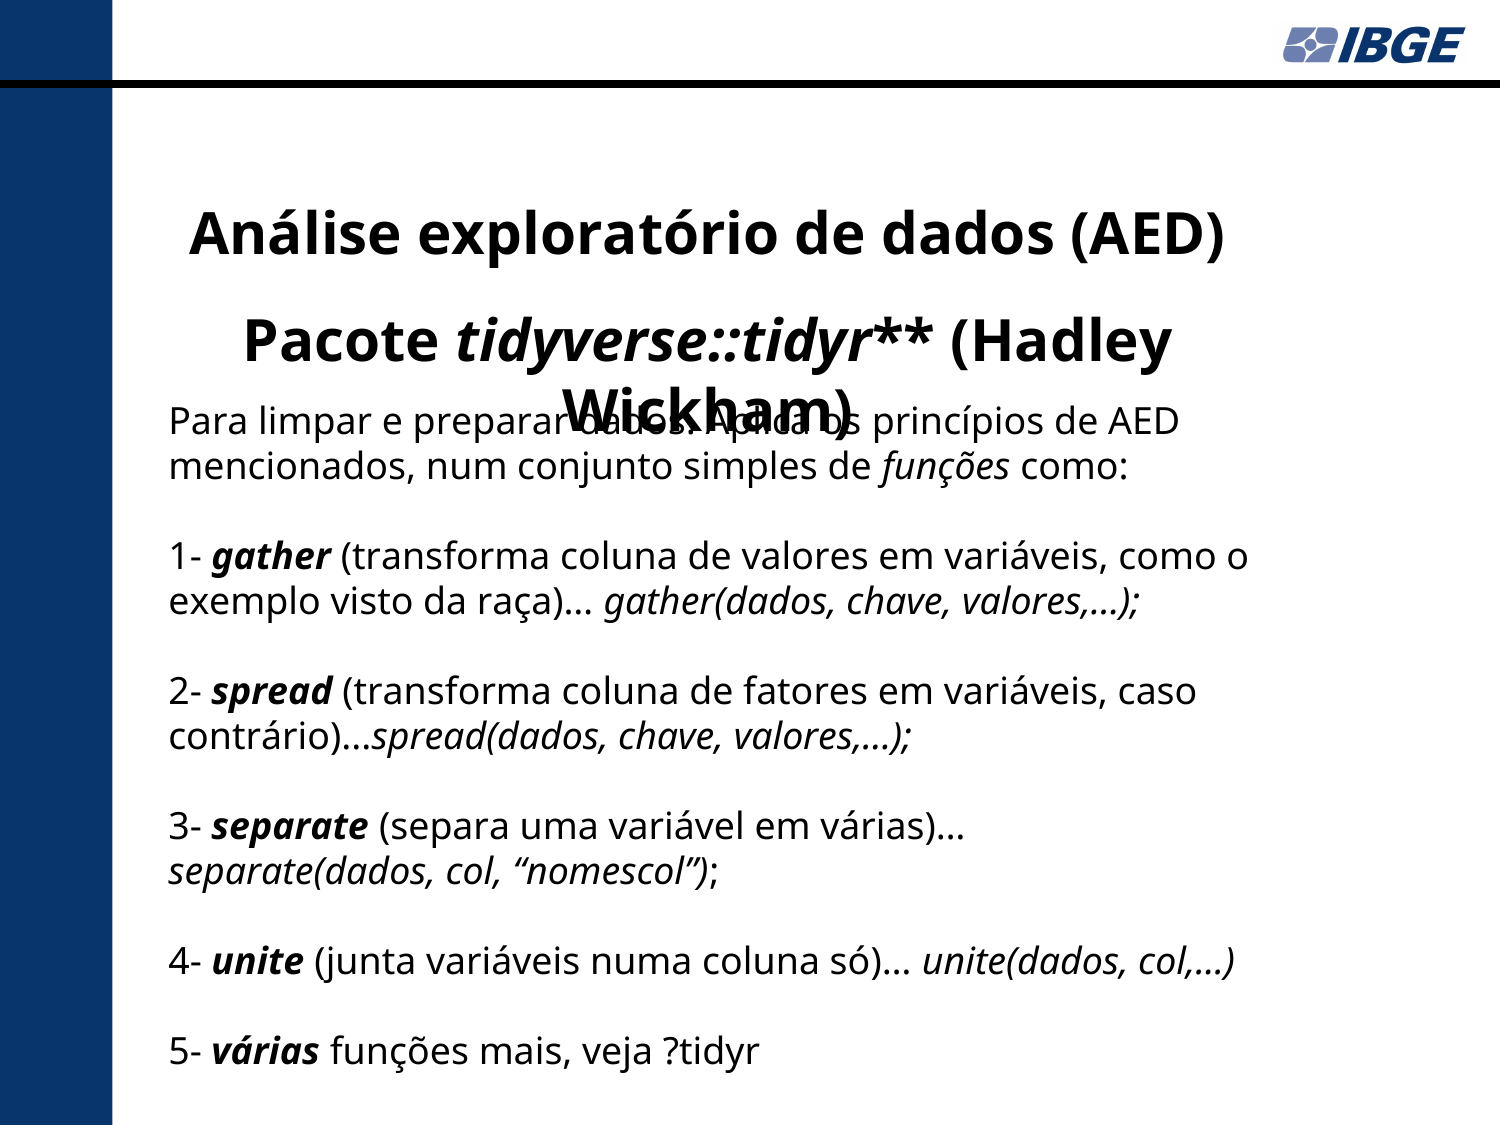

Análise exploratório de dados (AED)
Pacote tidyverse::tidyr** (Hadley Wickham)
Para limpar e preparar dados. Aplica os princípios de AED mencionados, num conjunto simples de funções como:
1- gather (transforma coluna de valores em variáveis, como o exemplo visto da raça)… gather(dados, chave, valores,…);
2- spread (transforma coluna de fatores em variáveis, caso contrário)...spread(dados, chave, valores,…);
3- separate (separa uma variável em várias)…
separate(dados, col, “nomescol”);
4- unite (junta variáveis numa coluna só)… unite(dados, col,...)
5- várias funções mais, veja ?tidyr